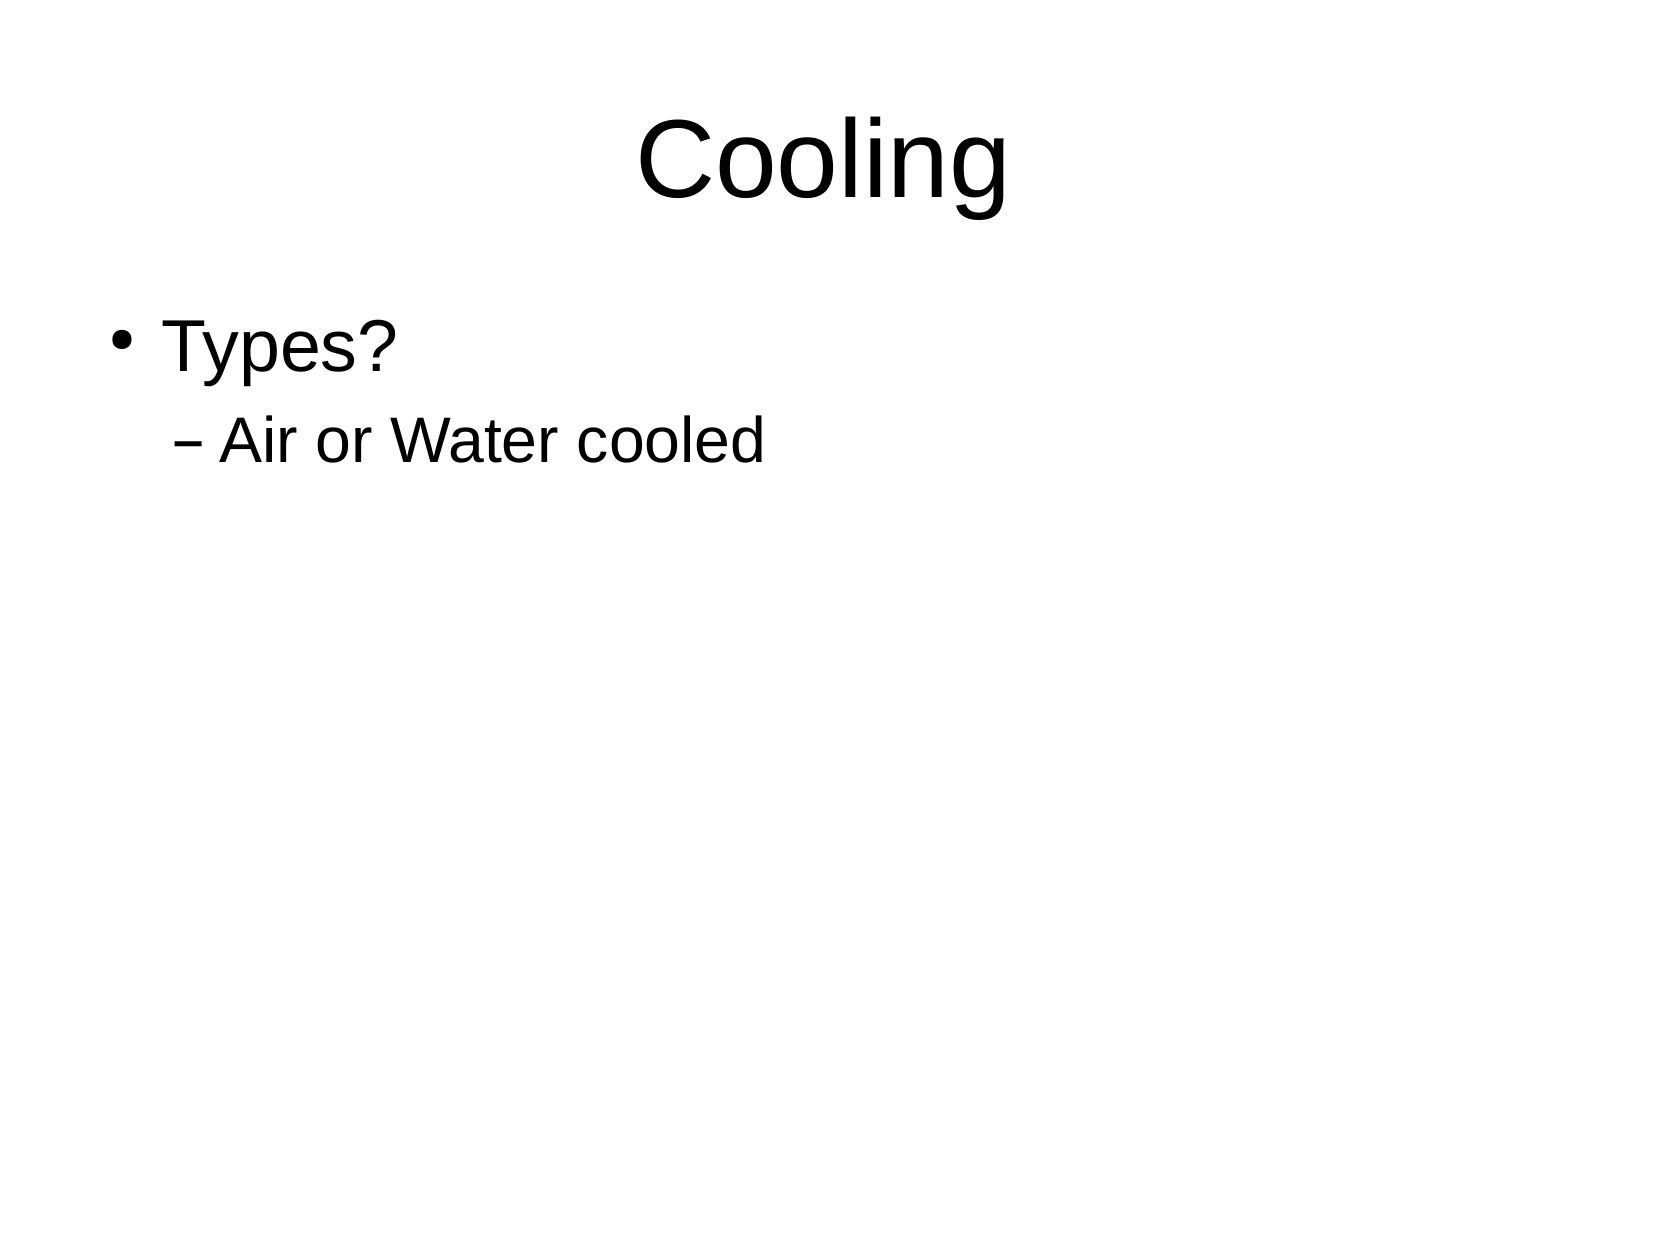

# Cooling
Types?
Air or Water cooled